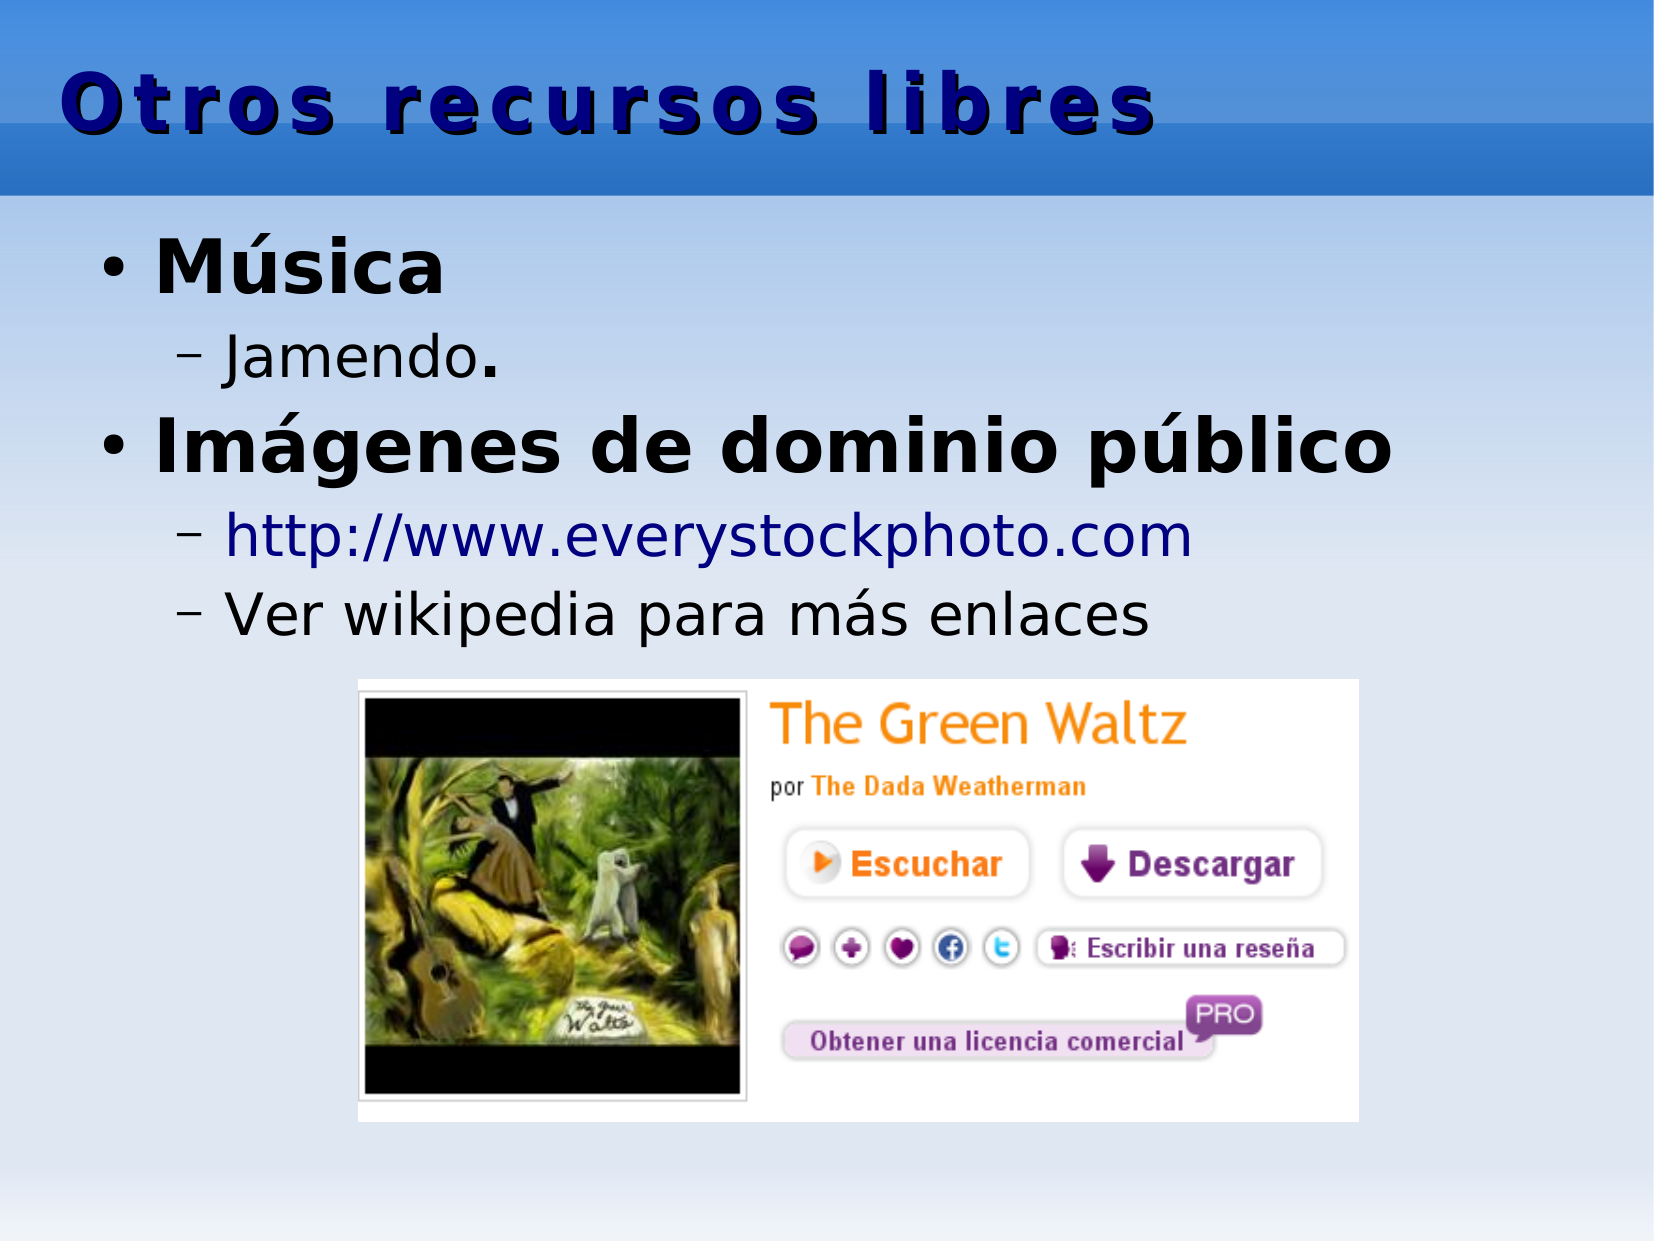

# Otros recursos libres
Música
Jamendo.
Imágenes de dominio público
http://www.everystockphoto.com
Ver wikipedia para más enlaces